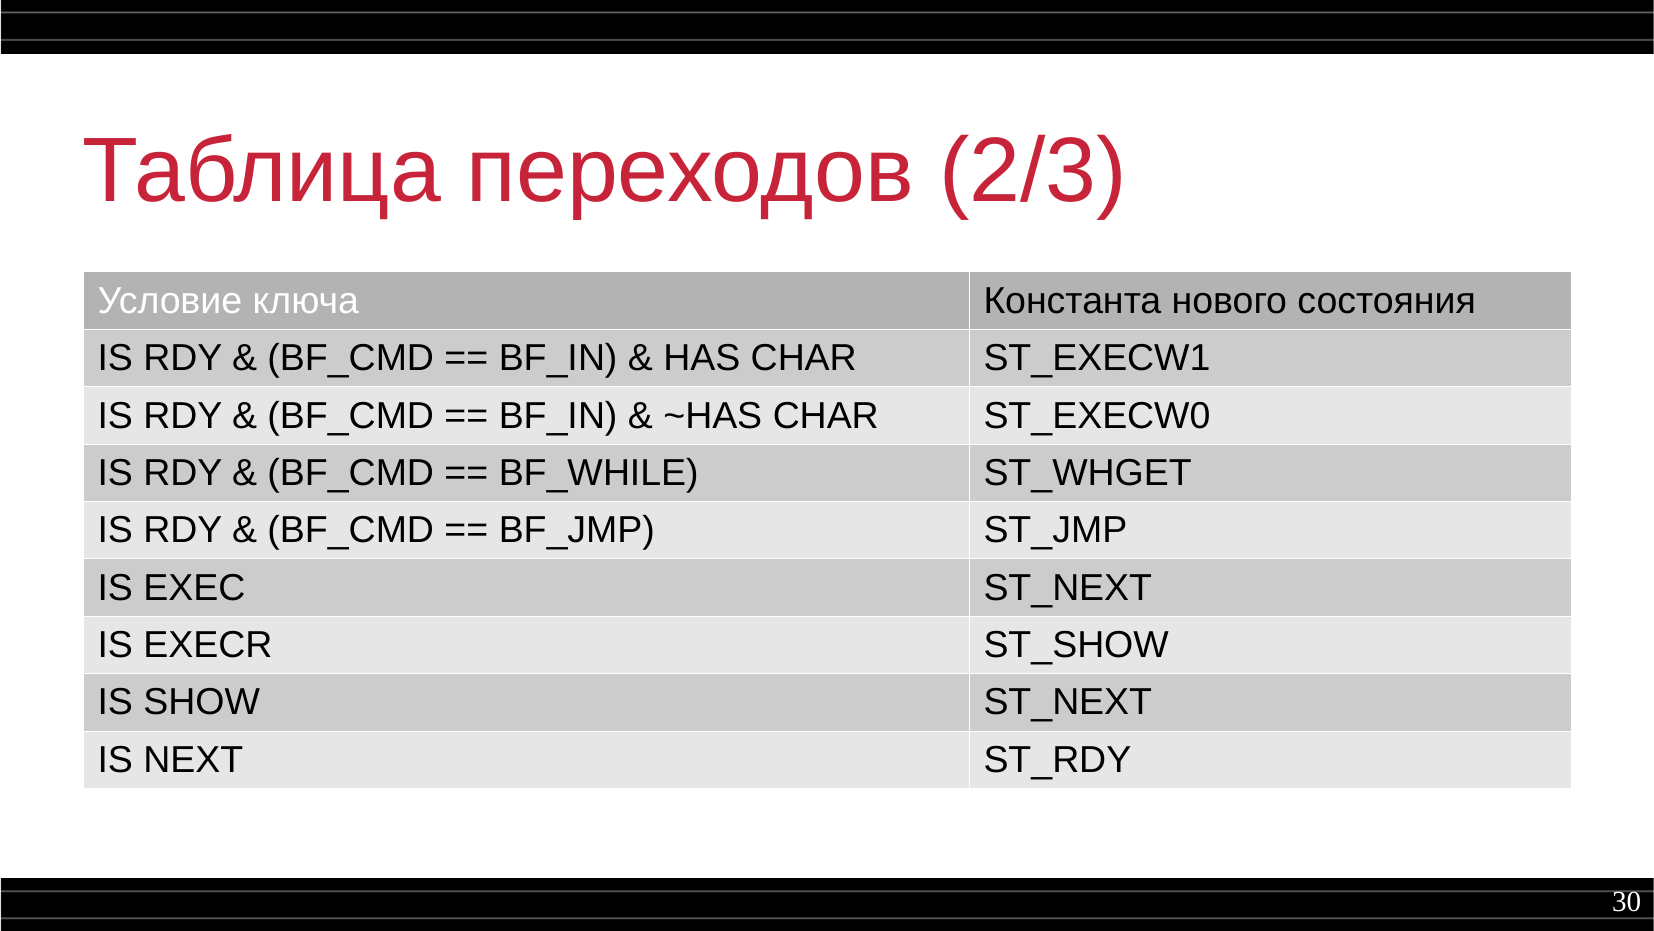

# Таблица переходов (2/3)
| Условие ключа | Константа нового состояния |
| --- | --- |
| IS RDY & (BF\_CMD == BF\_IN) & HAS CHAR | ST\_EXECW1 |
| IS RDY & (BF\_CMD == BF\_IN) & ~HAS CHAR | ST\_EXECW0 |
| IS RDY & (BF\_CMD == BF\_WHILE) | ST\_WHGET |
| IS RDY & (BF\_CMD == BF\_JMP) | ST\_JMP |
| IS EXEC | ST\_NEXT |
| IS EXECR | ST\_SHOW |
| IS SHOW | ST\_NEXT |
| IS NEXT | ST\_RDY |